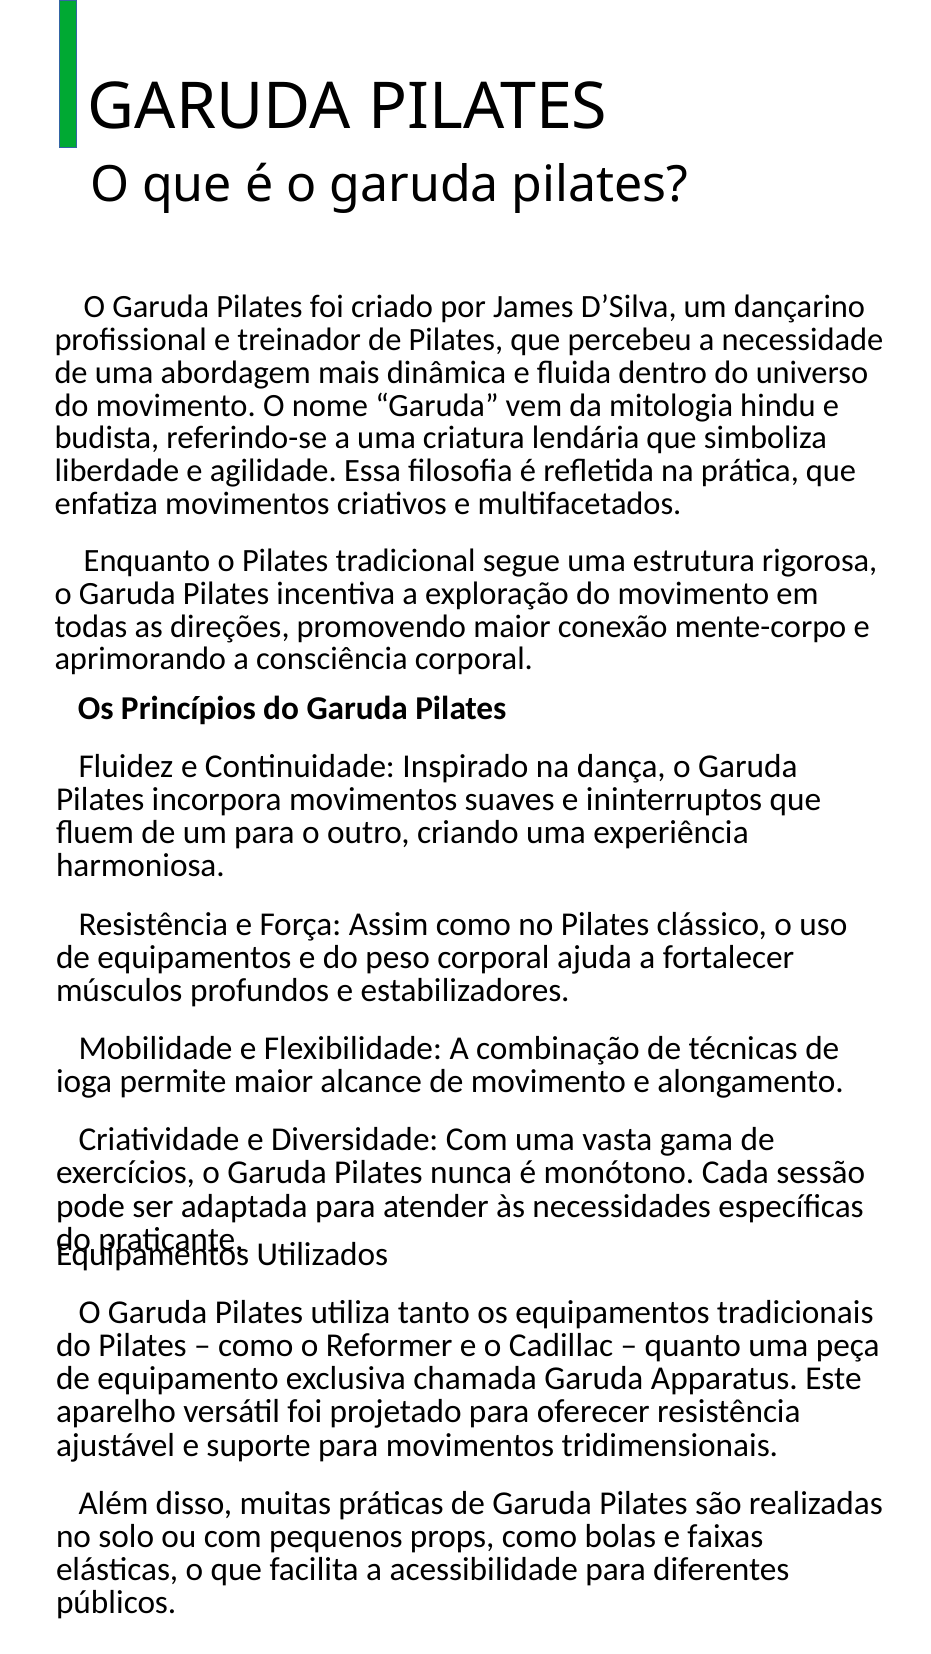

# GARUDA PILATES
O que é o garuda pilates?
 O Garuda Pilates foi criado por James D’Silva, um dançarino profissional e treinador de Pilates, que percebeu a necessidade de uma abordagem mais dinâmica e fluida dentro do universo do movimento. O nome “Garuda” vem da mitologia hindu e budista, referindo-se a uma criatura lendária que simboliza liberdade e agilidade. Essa filosofia é refletida na prática, que enfatiza movimentos criativos e multifacetados.
 Enquanto o Pilates tradicional segue uma estrutura rigorosa, o Garuda Pilates incentiva a exploração do movimento em todas as direções, promovendo maior conexão mente-corpo e aprimorando a consciência corporal.
 Os Princípios do Garuda Pilates
 Fluidez e Continuidade: Inspirado na dança, o Garuda Pilates incorpora movimentos suaves e ininterruptos que fluem de um para o outro, criando uma experiência harmoniosa.
 Resistência e Força: Assim como no Pilates clássico, o uso de equipamentos e do peso corporal ajuda a fortalecer músculos profundos e estabilizadores.
 Mobilidade e Flexibilidade: A combinação de técnicas de ioga permite maior alcance de movimento e alongamento.
 Criatividade e Diversidade: Com uma vasta gama de exercícios, o Garuda Pilates nunca é monótono. Cada sessão pode ser adaptada para atender às necessidades específicas do praticante.
Equipamentos Utilizados
 O Garuda Pilates utiliza tanto os equipamentos tradicionais do Pilates – como o Reformer e o Cadillac – quanto uma peça de equipamento exclusiva chamada Garuda Apparatus. Este aparelho versátil foi projetado para oferecer resistência ajustável e suporte para movimentos tridimensionais.
 Além disso, muitas práticas de Garuda Pilates são realizadas no solo ou com pequenos props, como bolas e faixas elásticas, o que facilita a acessibilidade para diferentes públicos.